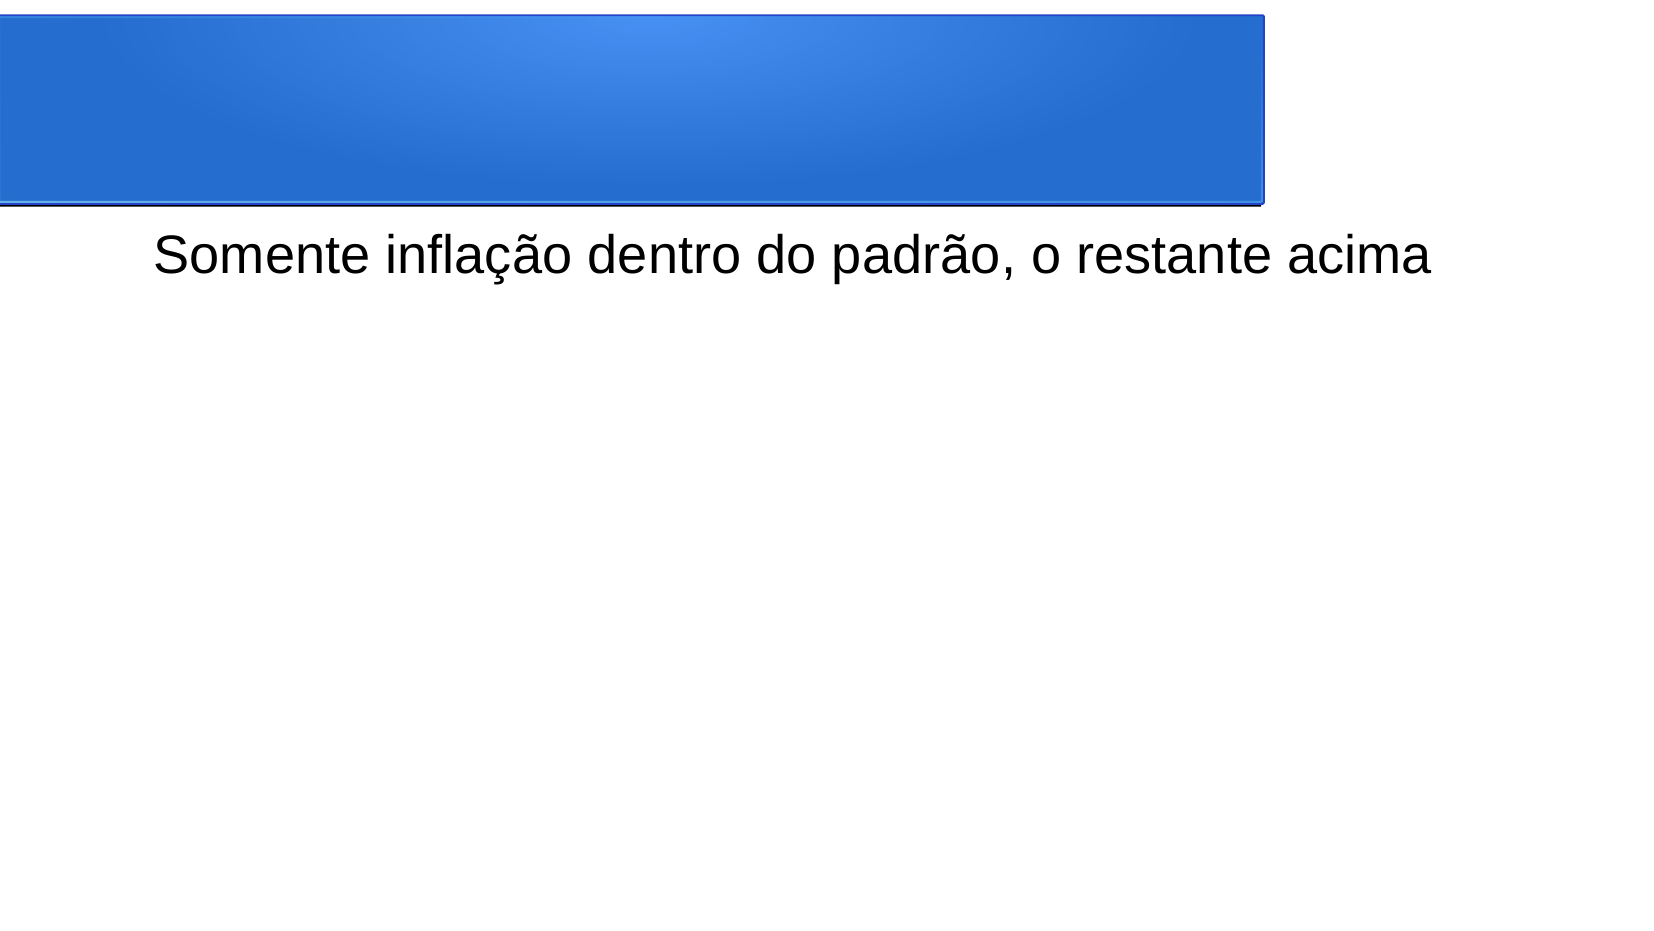

#
Somente inflação dentro do padrão, o restante acima